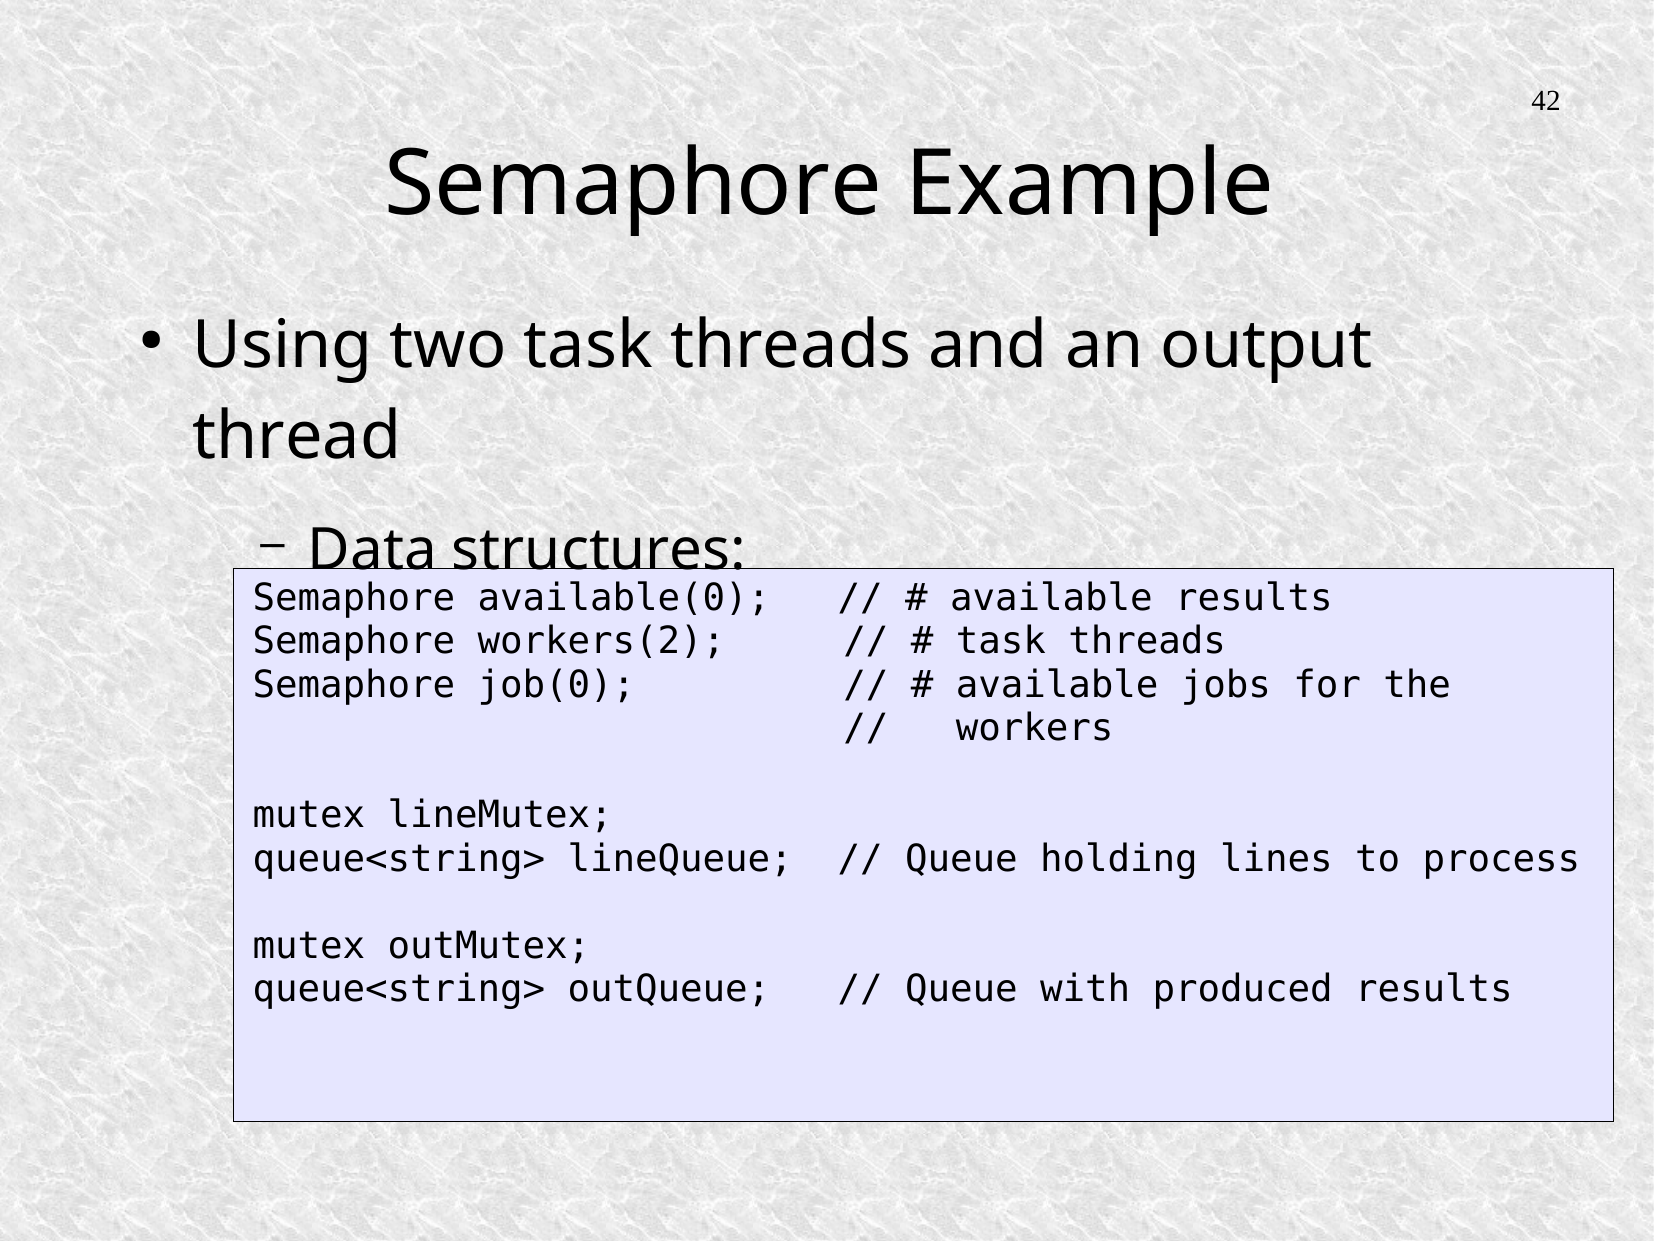

# Semaphore Example
42
Using two task threads and an output thread
Data structures:
Semaphore available(0); // # available results
Semaphore workers(2);		// # task threads
Semaphore job(0);			// # available jobs for the
 								// workers
mutex lineMutex;
queue<string> lineQueue; // Queue holding lines to process
mutex outMutex;
queue<string> outQueue; // Queue with produced results